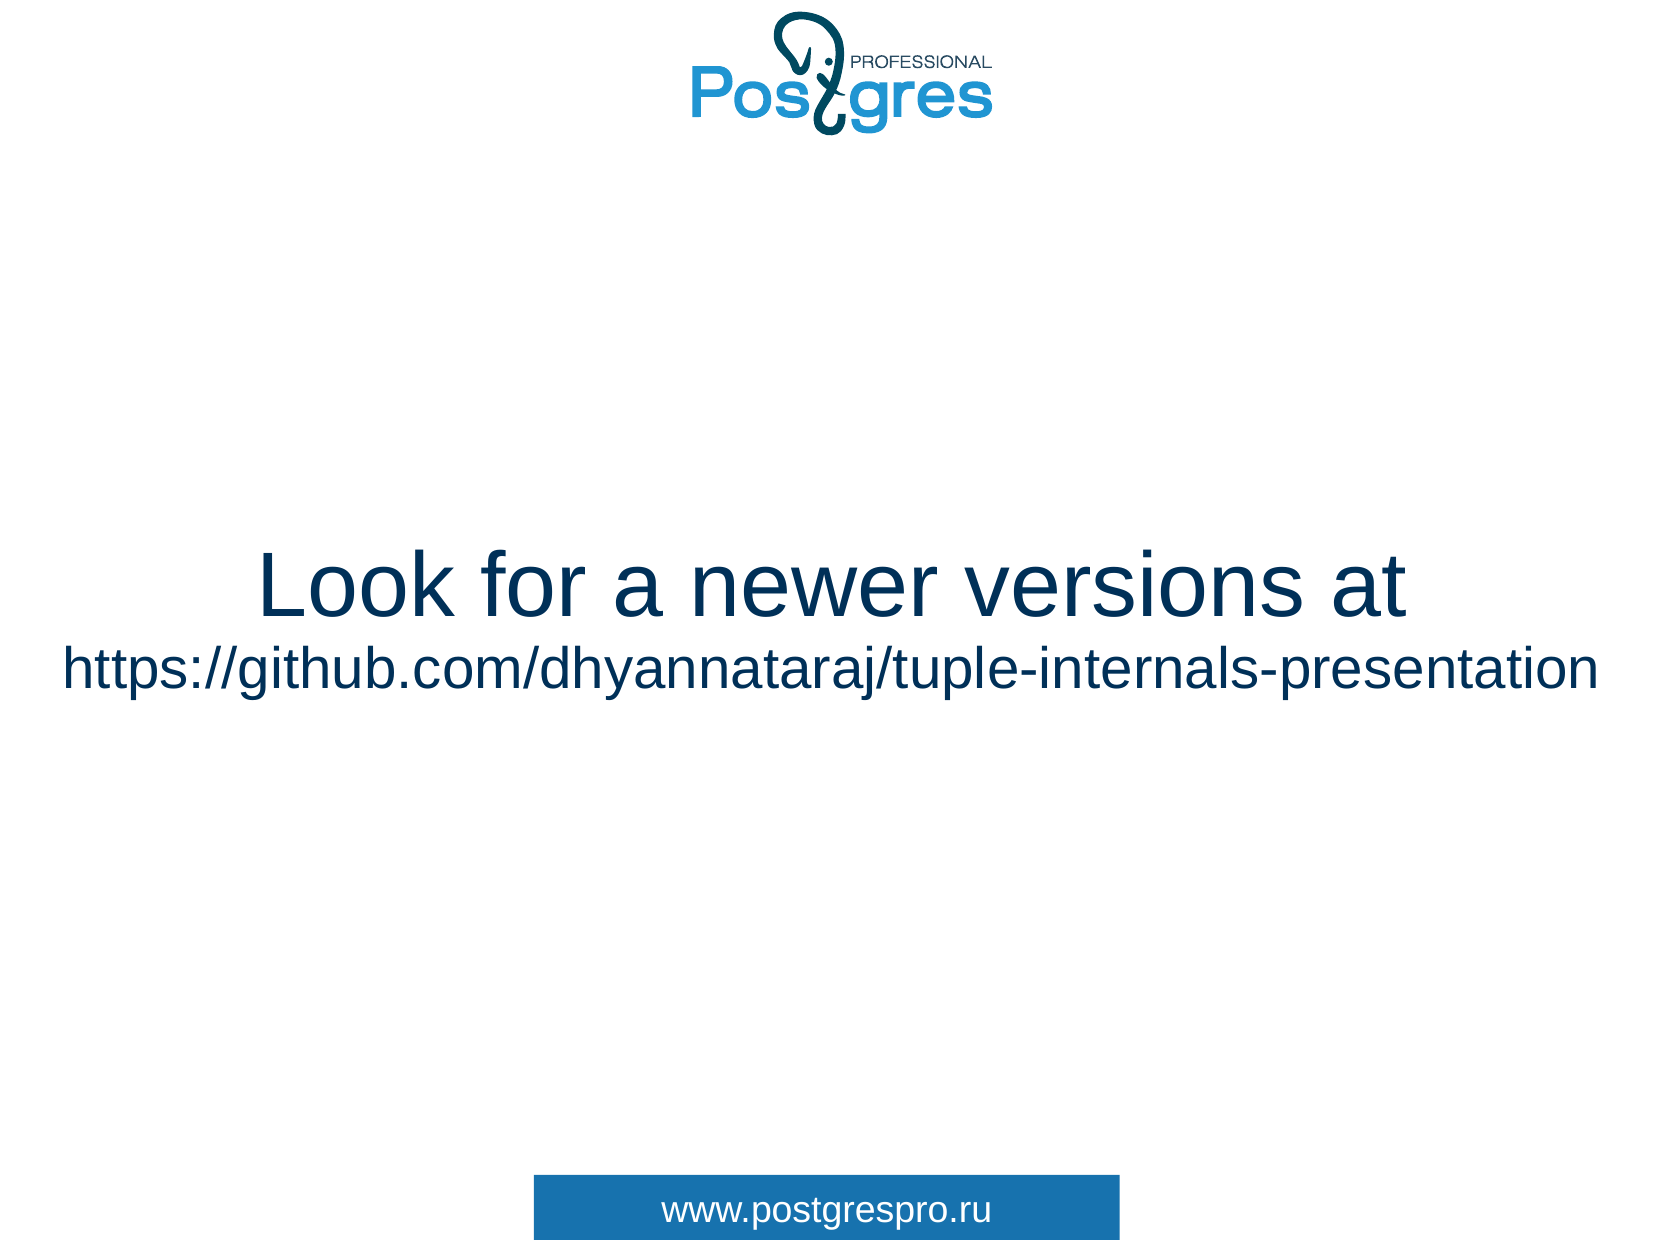

# Look for a newer versions at https://github.com/dhyannataraj/tuple-internals-presentation